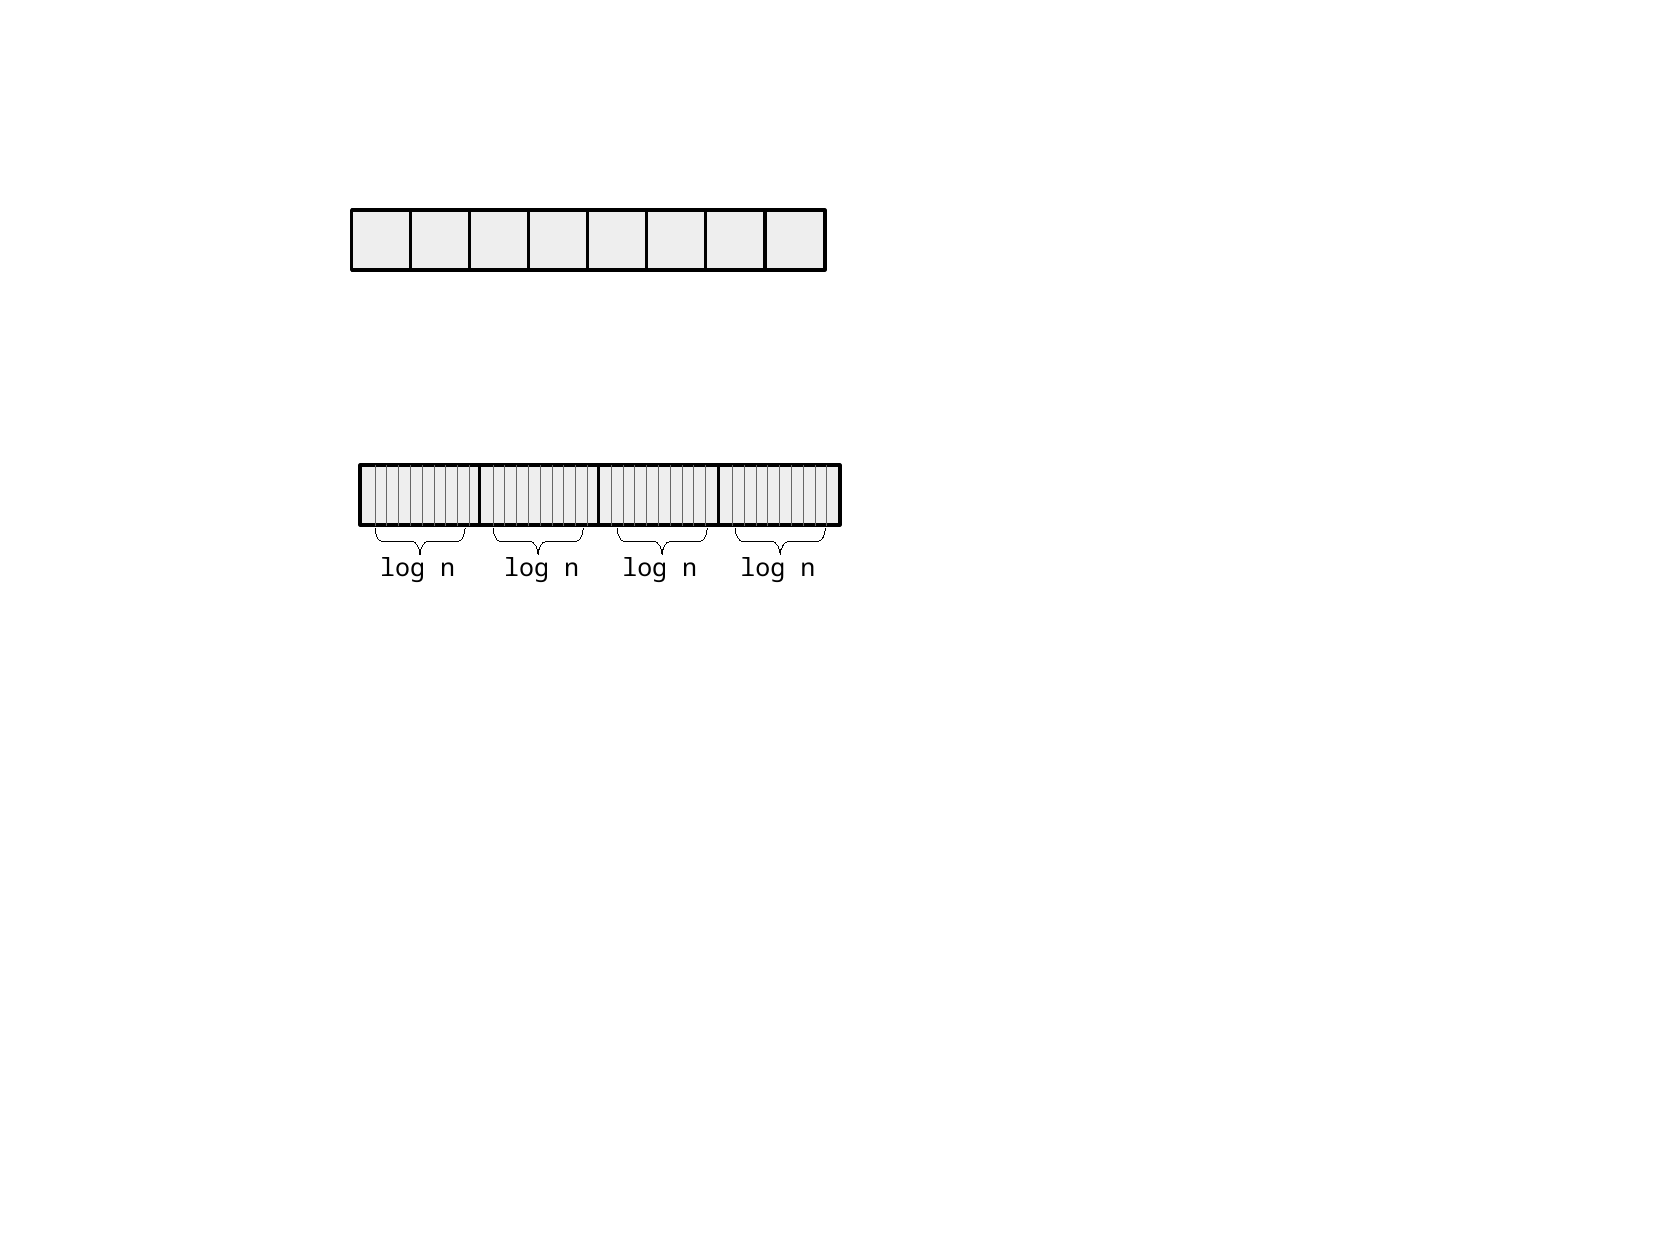

log n
log n
log n
log n